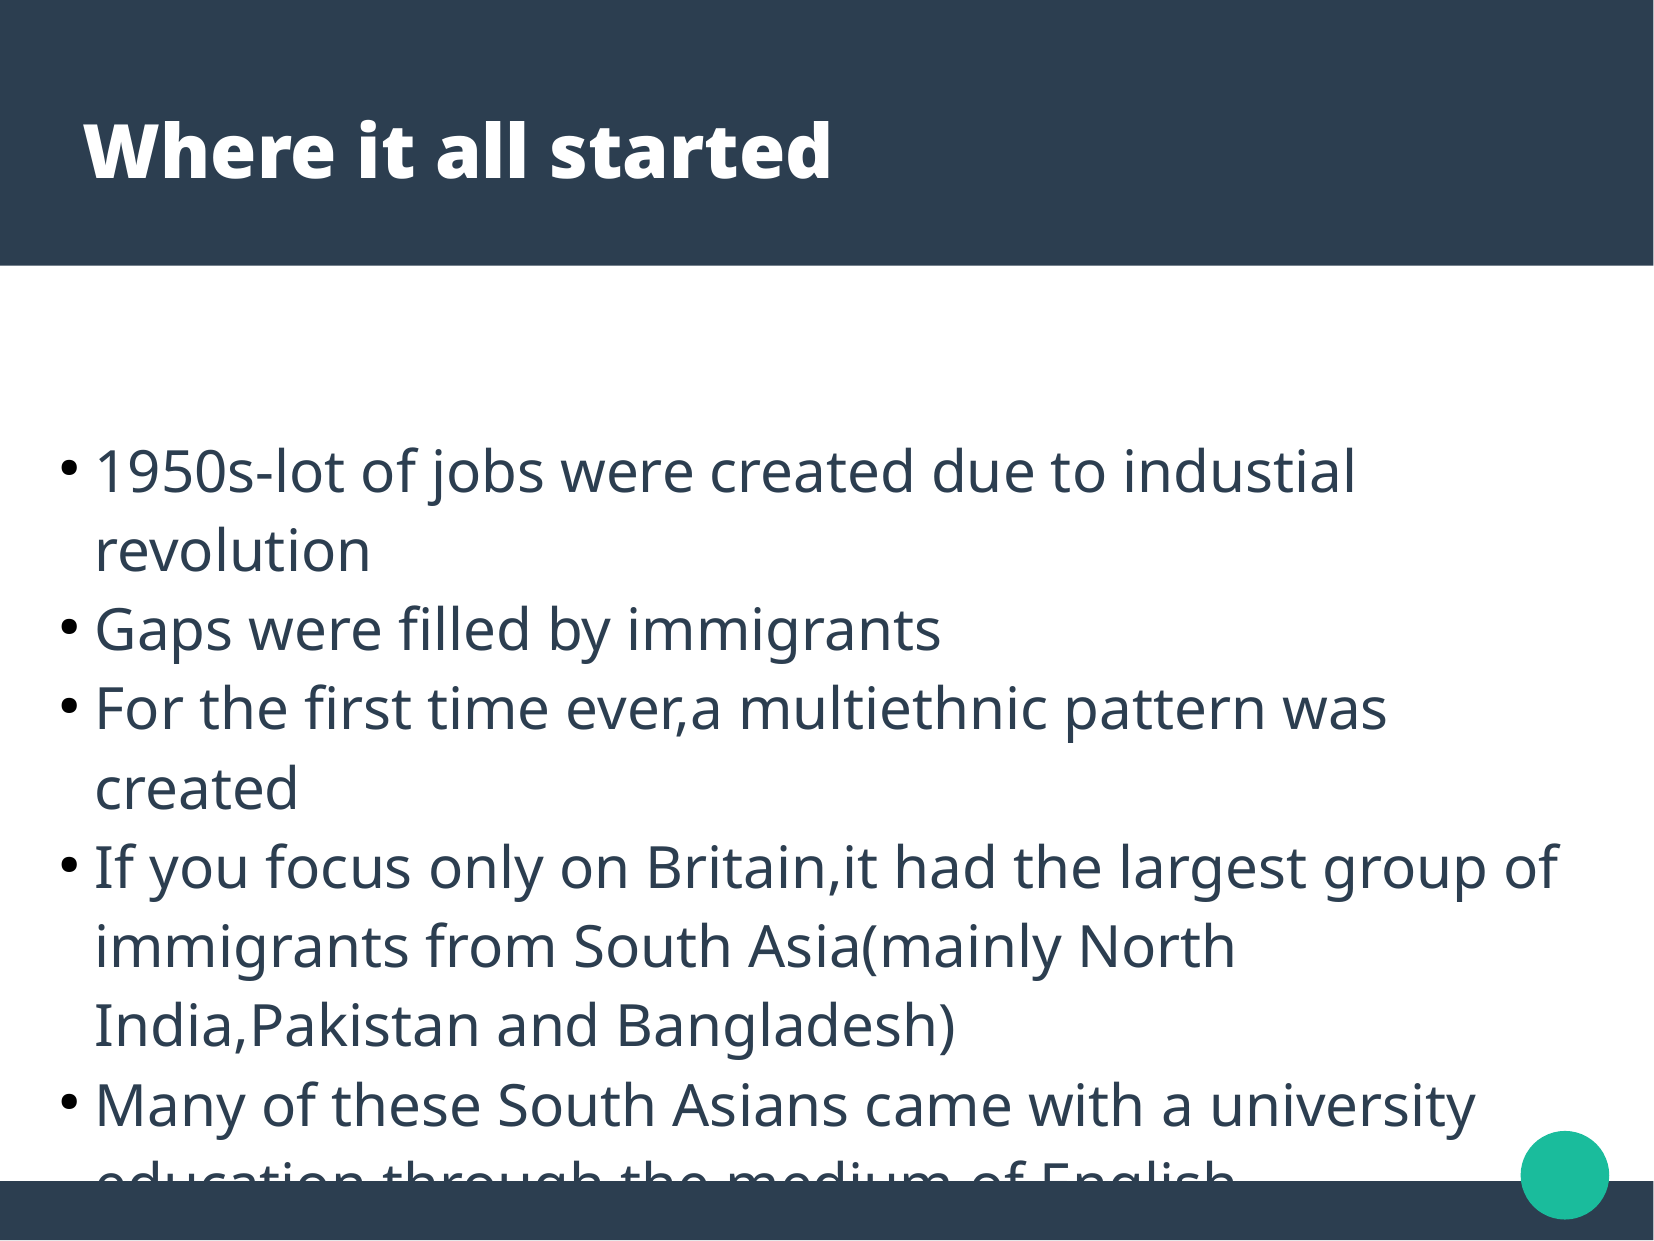

# Where it all started
1950s-lot of jobs were created due to industial revolution
Gaps were filled by immigrants
For the first time ever,a multiethnic pattern was created
If you focus only on Britain,it had the largest group of immigrants from South Asia(mainly North India,Pakistan and Bangladesh)
Many of these South Asians came with a university education through the medium of English